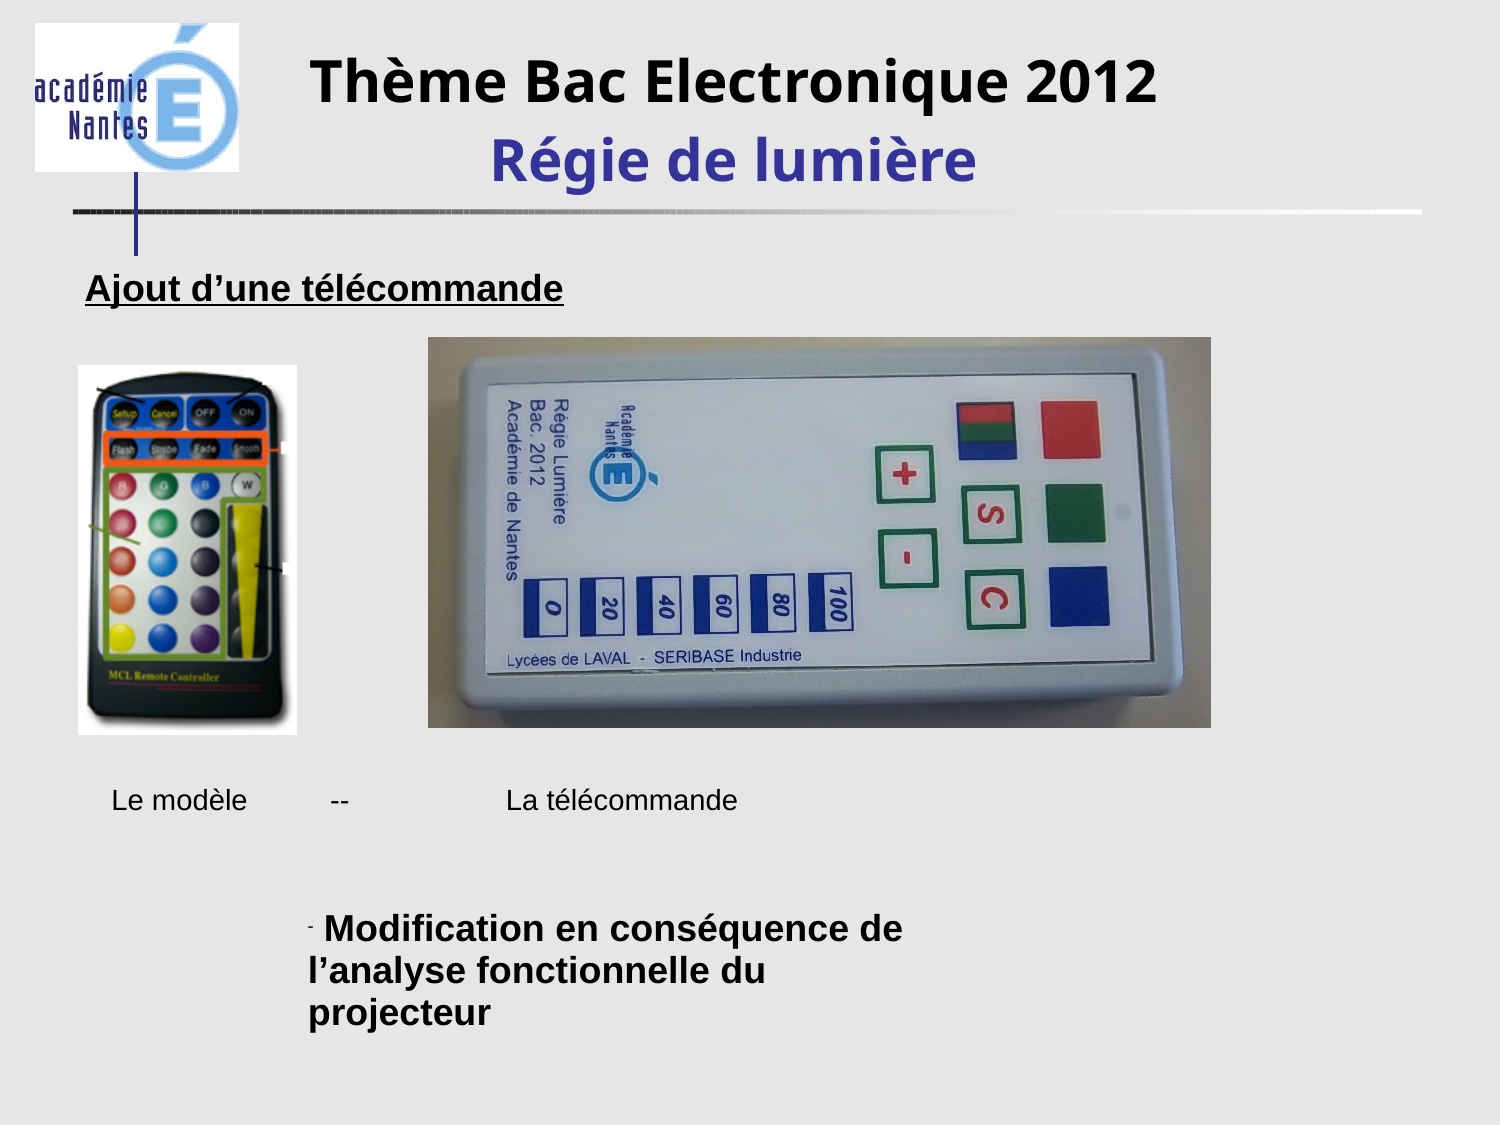

Thème Bac Electronique 2012
Régie de lumière
Ajout d’une télécommande
Le modèle -- La télécommande
 Modification en conséquence de l’analyse fonctionnelle du projecteur